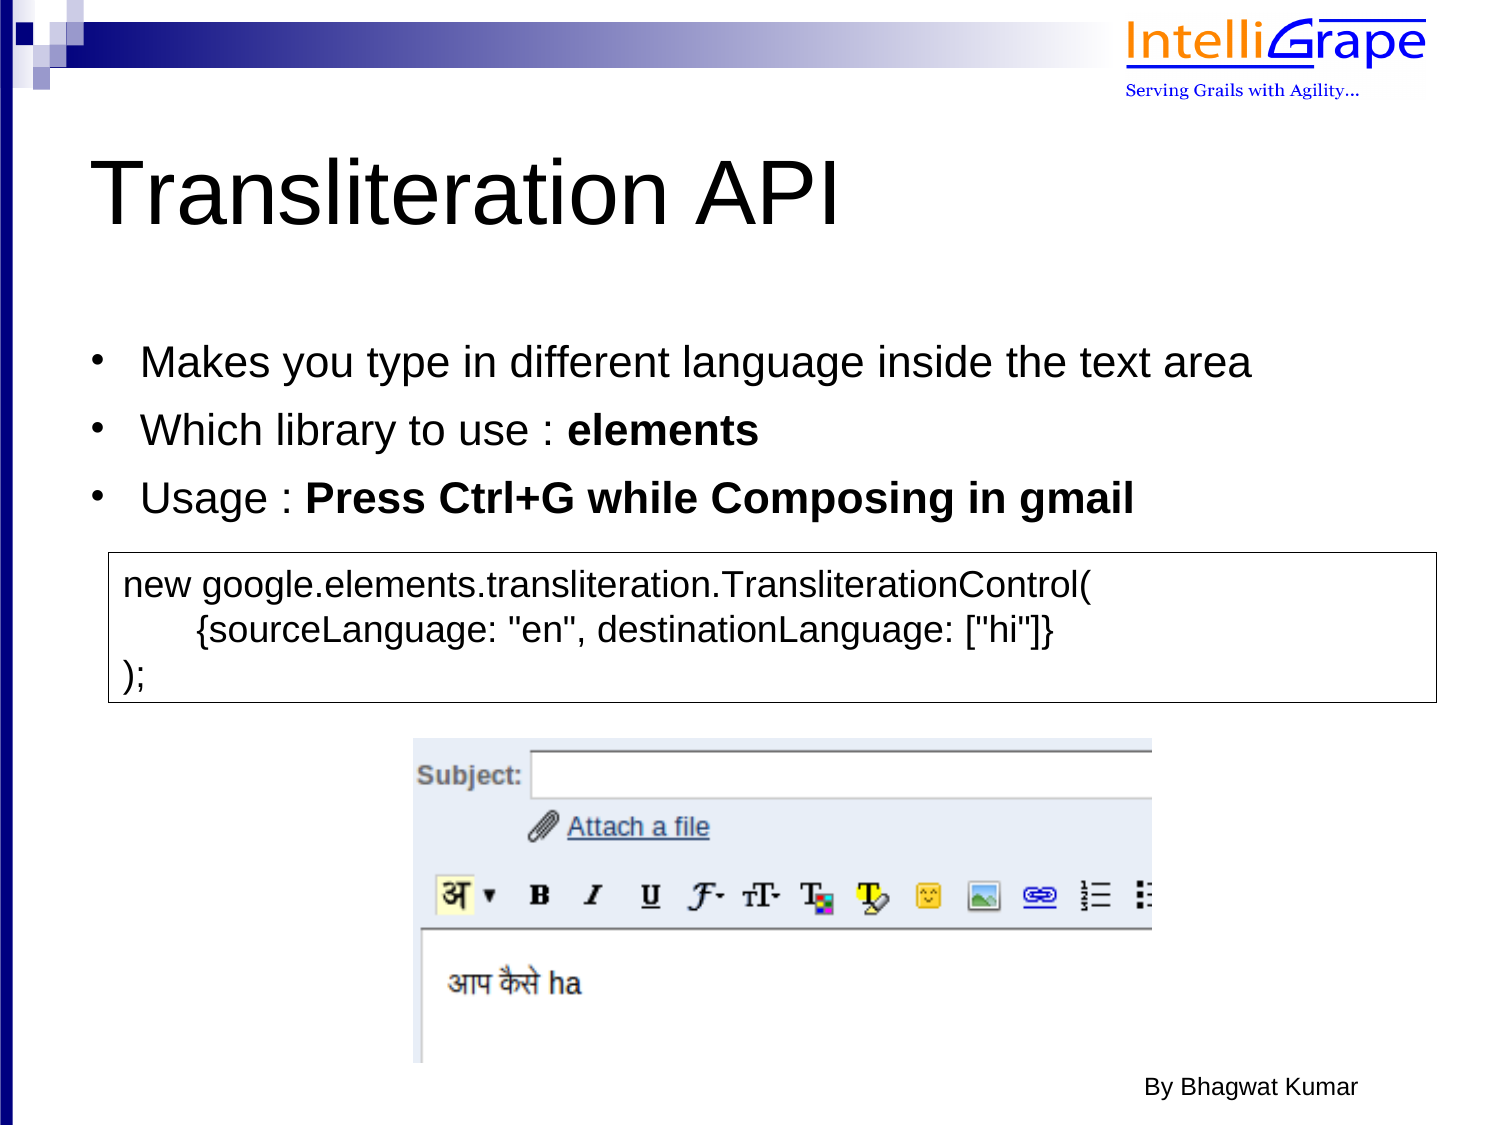

# Transliteration API
Makes you type in different language inside the text area
Which library to use : elements
Usage : Press Ctrl+G while Composing in gmail
new google.elements.transliteration.TransliterationControl(
	{sourceLanguage: "en", destinationLanguage: ["hi"]}
);